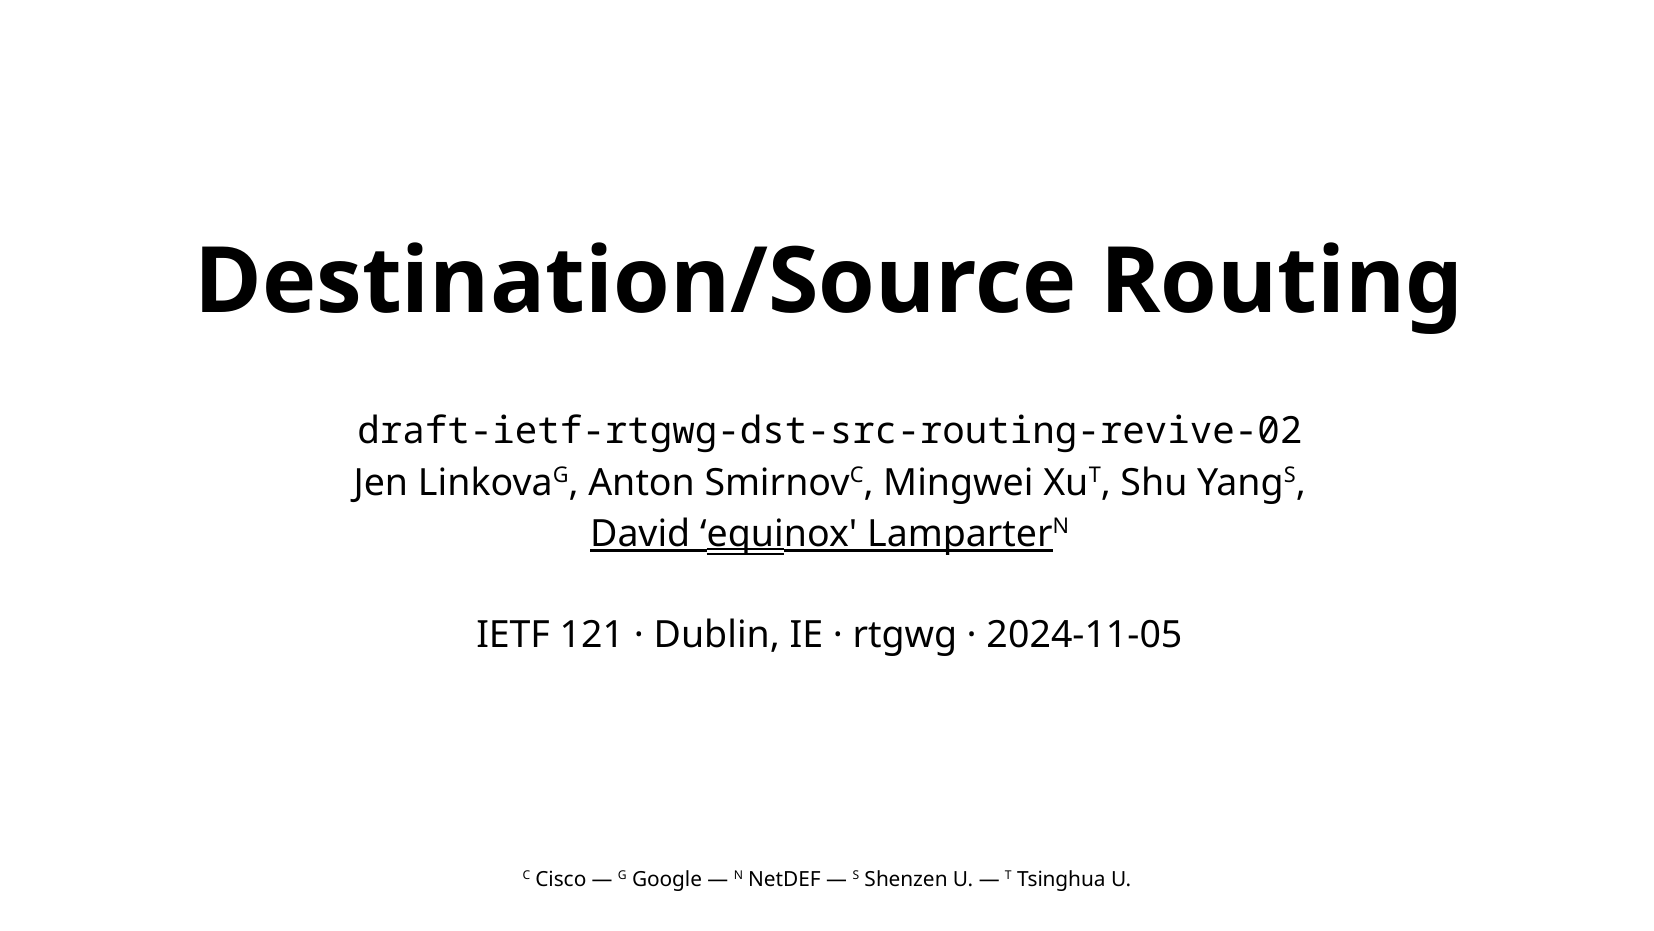

# Destination/Source Routing
draft-ietf-rtgwg-dst-src-routing-revive-02
Jen LinkovaG, Anton SmirnovC, Mingwei XuT, Shu YangS,
David ‘equinox' LamparterN
IETF 121 · Dublin, IE · rtgwg · 2024-11-05
C Cisco — G Google — N NetDEF — S Shenzen U. — T Tsinghua U.